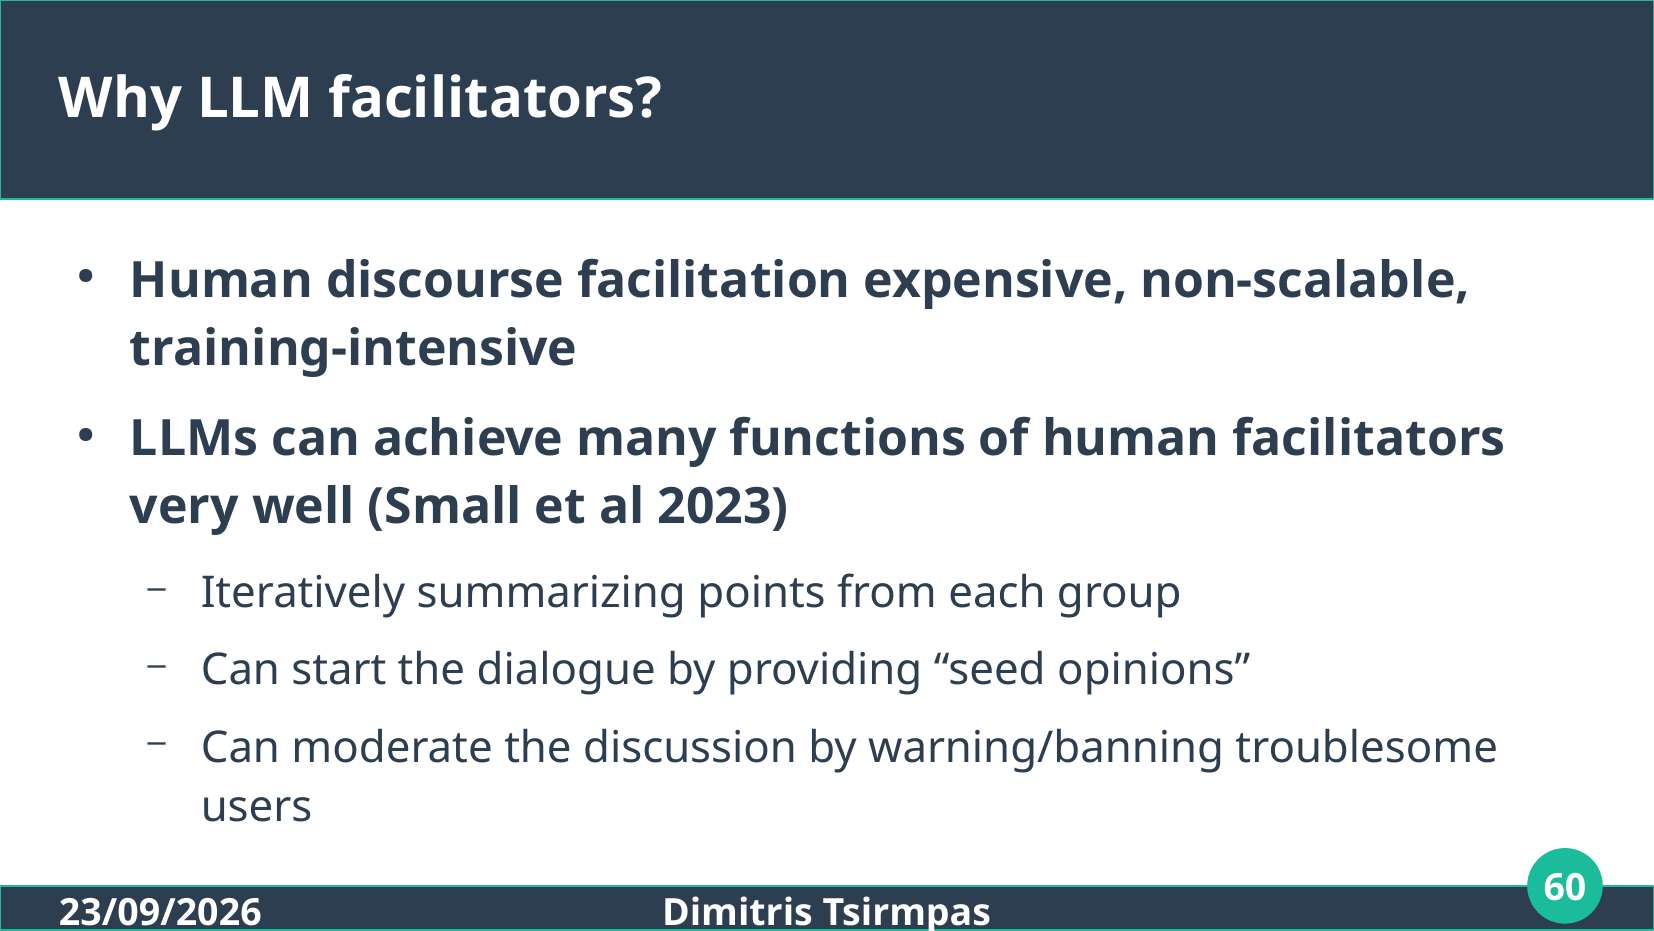

# Why LLM facilitators?
Human discourse facilitation expensive, non-scalable, training-intensive
LLMs can achieve many functions of human facilitators very well (Small et al 2023)
Iteratively summarizing points from each group
Can start the dialogue by providing “seed opinions”
Can moderate the discussion by warning/banning troublesome users
60
Dimitris Tsirmpas